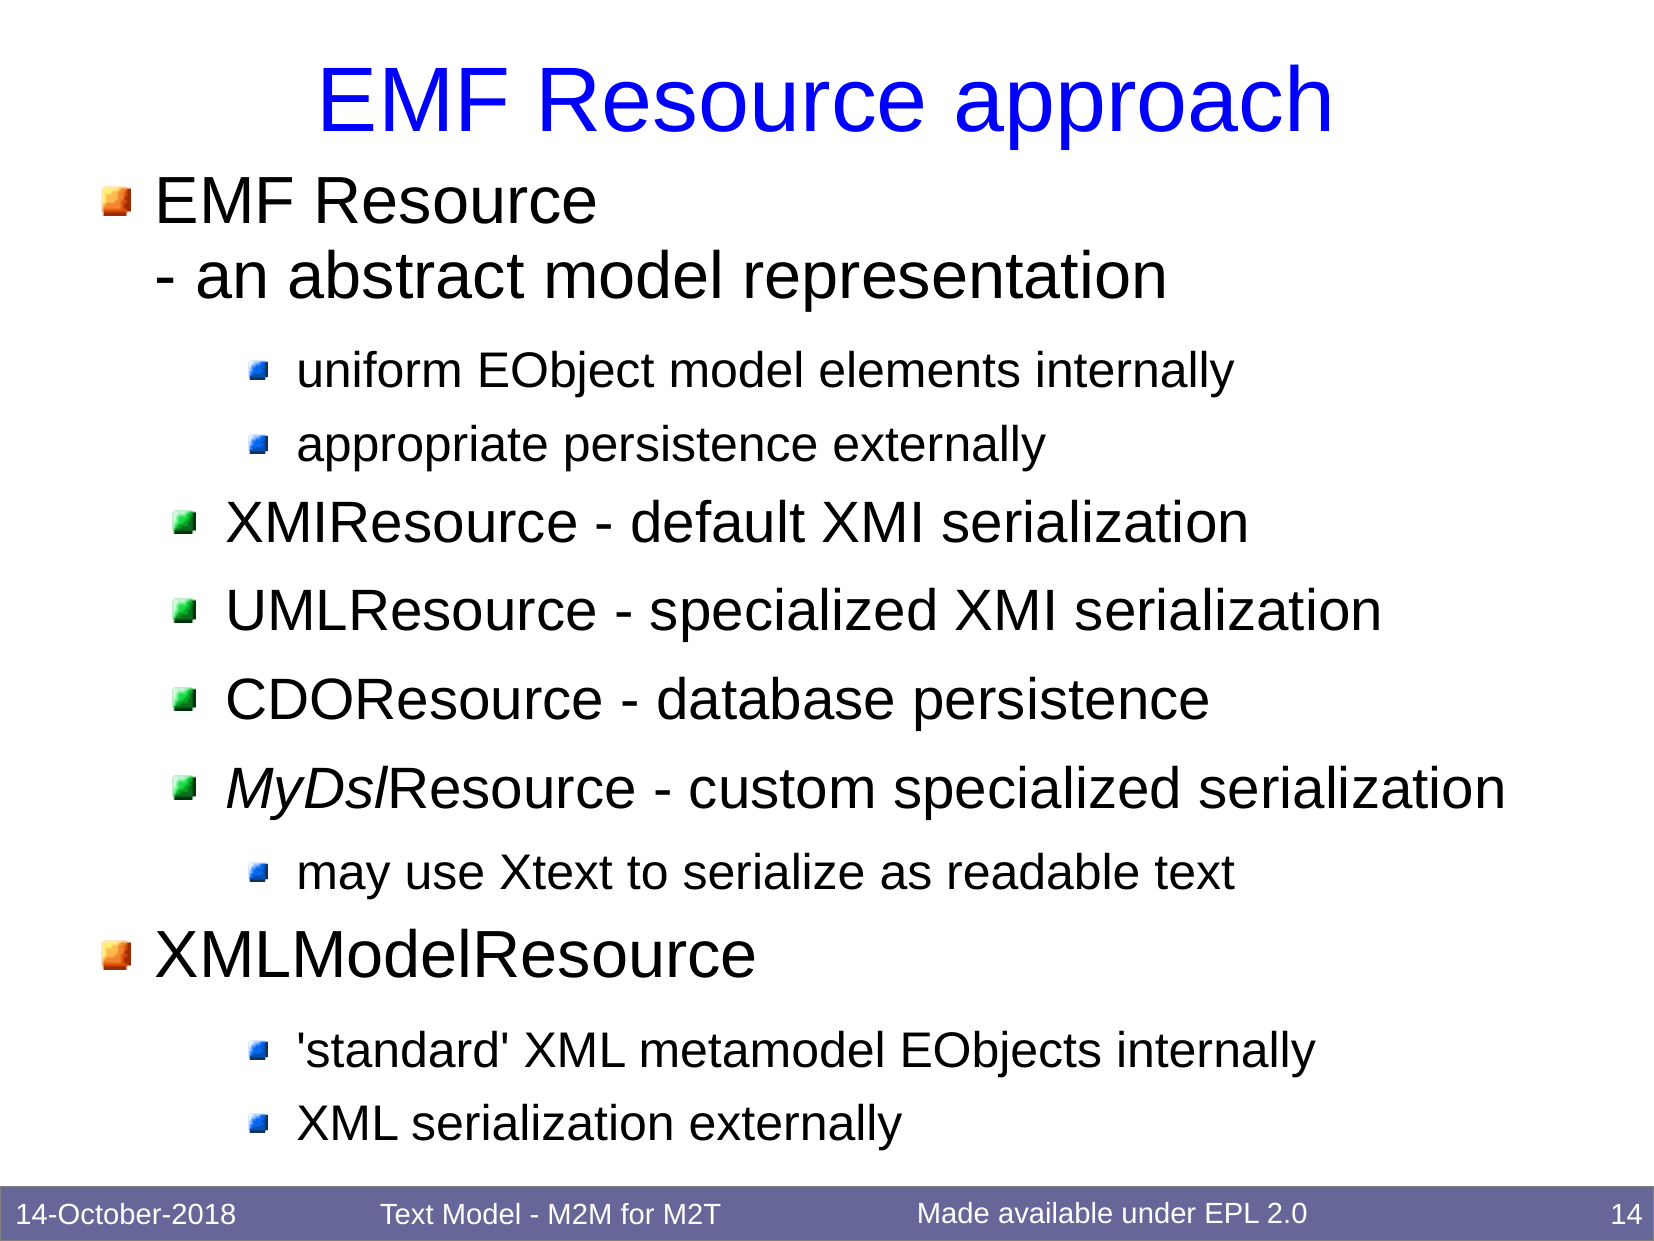

# EMF Resource approach
EMF Resource
- an abstract model representation
uniform EObject model elements internally
appropriate persistence externally
XMIResource - default XMI serialization
UMLResource - specialized XMI serialization
CDOResource - database persistence
MyDslResource - custom specialized serialization
may use Xtext to serialize as readable text
XMLModelResource
'standard' XML metamodel EObjects internally
XML serialization externally
14-October-2018
Text Model - M2M for M2T
14